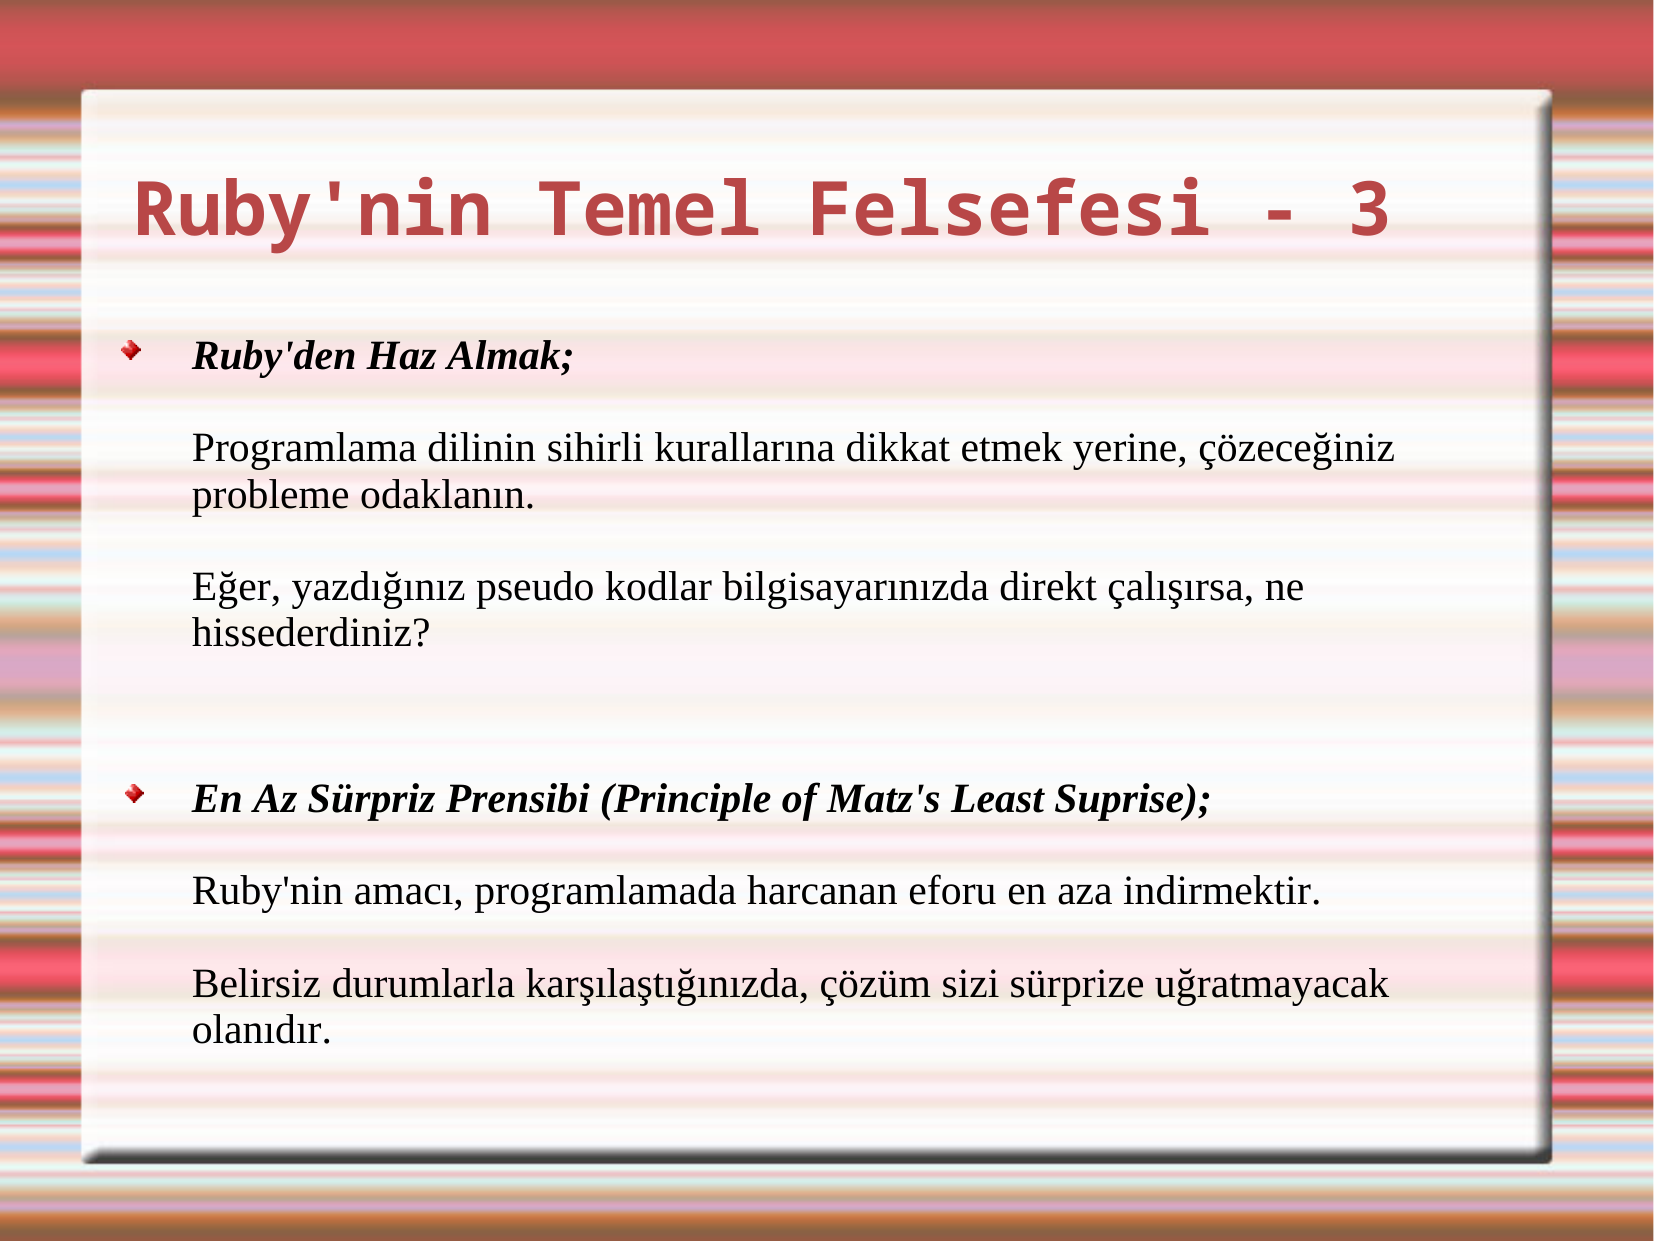

Ruby'nin Temel Felsefesi - 3
Ruby'den Haz Almak;
Programlama dilinin sihirli kurallarına dikkat etmek yerine, çözeceğiniz probleme odaklanın.
Eğer, yazdığınız pseudo kodlar bilgisayarınızda direkt çalışırsa, ne hissederdiniz?
En Az Sürpriz Prensibi (Principle of Matz's Least Suprise);
Ruby'nin amacı, programlamada harcanan eforu en aza indirmektir.
Belirsiz durumlarla karşılaştığınızda, çözüm sizi sürprize uğratmayacak olanıdır.